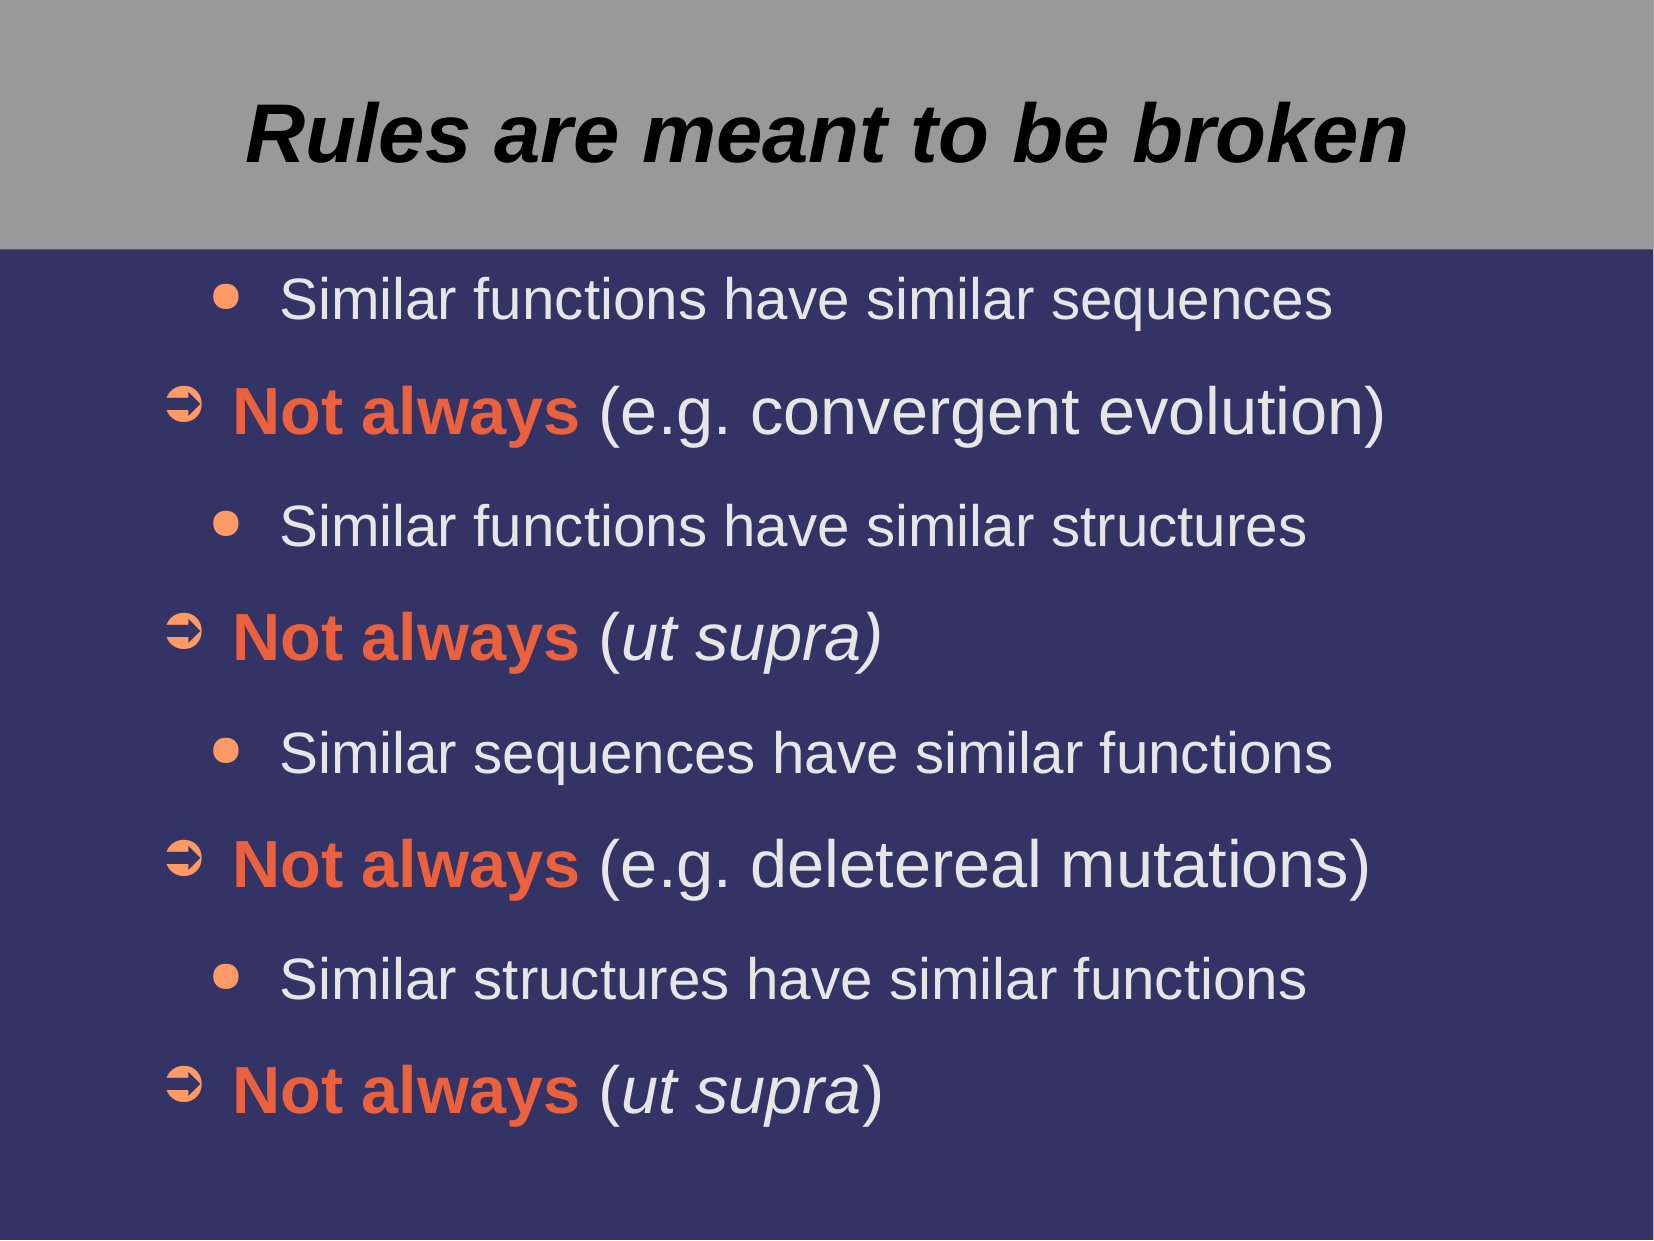

# Rules are meant to be broken
Similar functions have similar sequences
Not always (e.g. convergent evolution)
Similar functions have similar structures
Not always (ut supra)
Similar sequences have similar functions
Not always (e.g. deletereal mutations)
Similar structures have similar functions
Not always (ut supra)